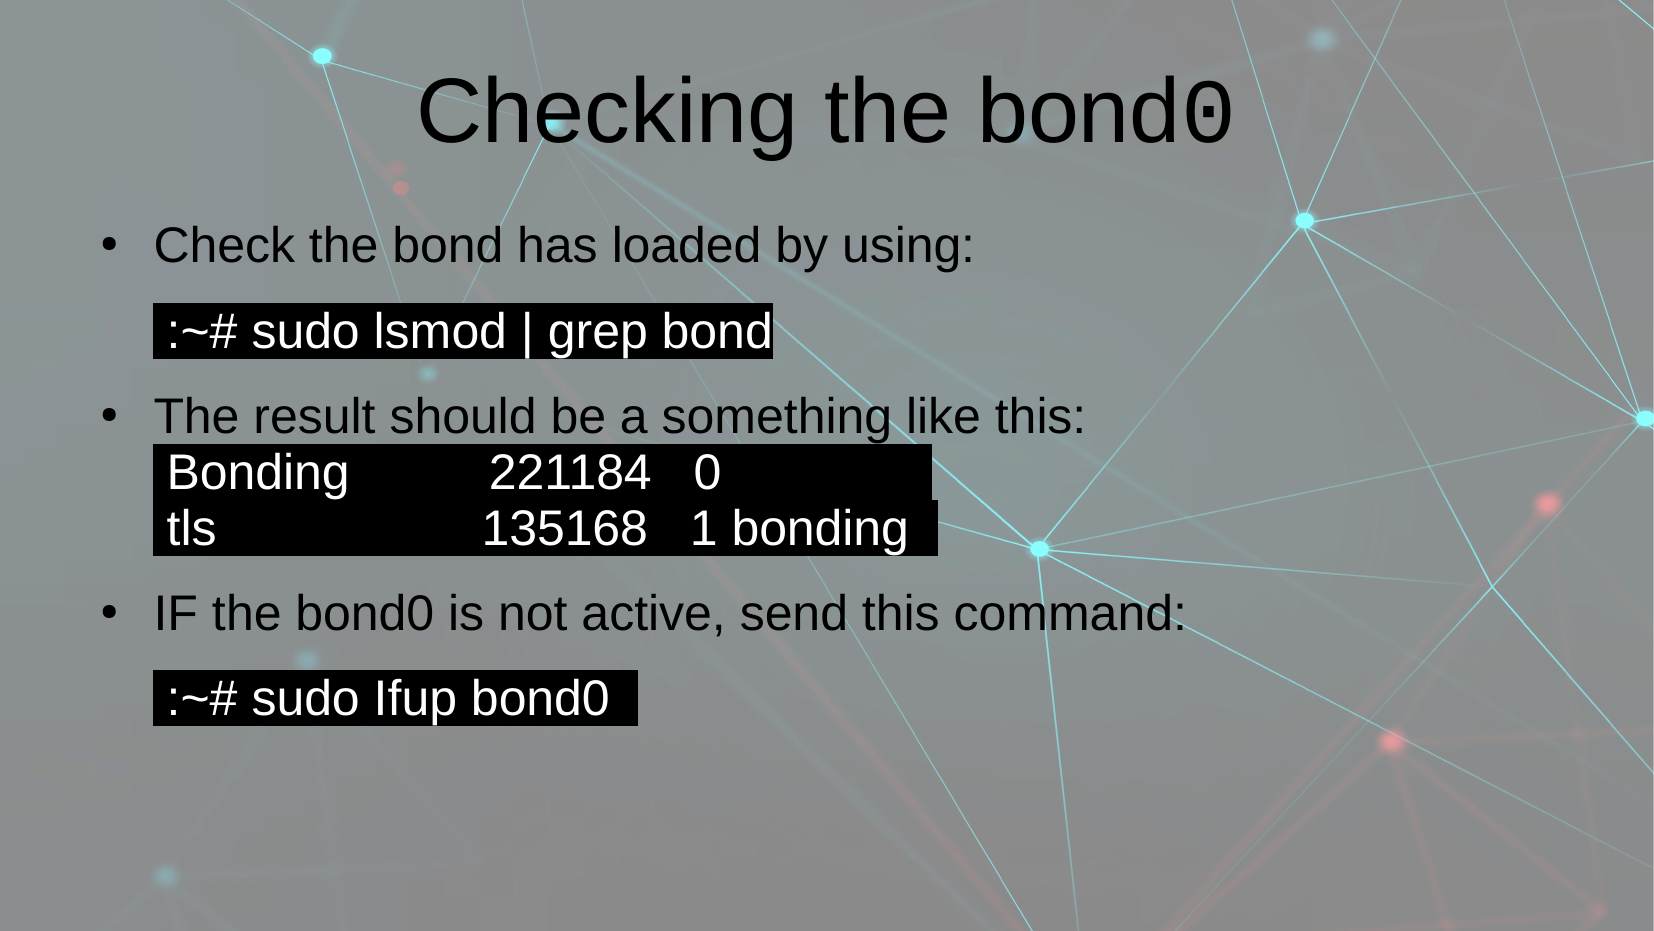

# Checking the bond0
Check the bond has loaded by using:
 :~# sudo lsmod | grep bond
The result should be a something like this:
 Bonding 221184 0
 tls 135168 1 bonding
IF the bond0 is not active, send this command:
 :~# sudo Ifup bond0